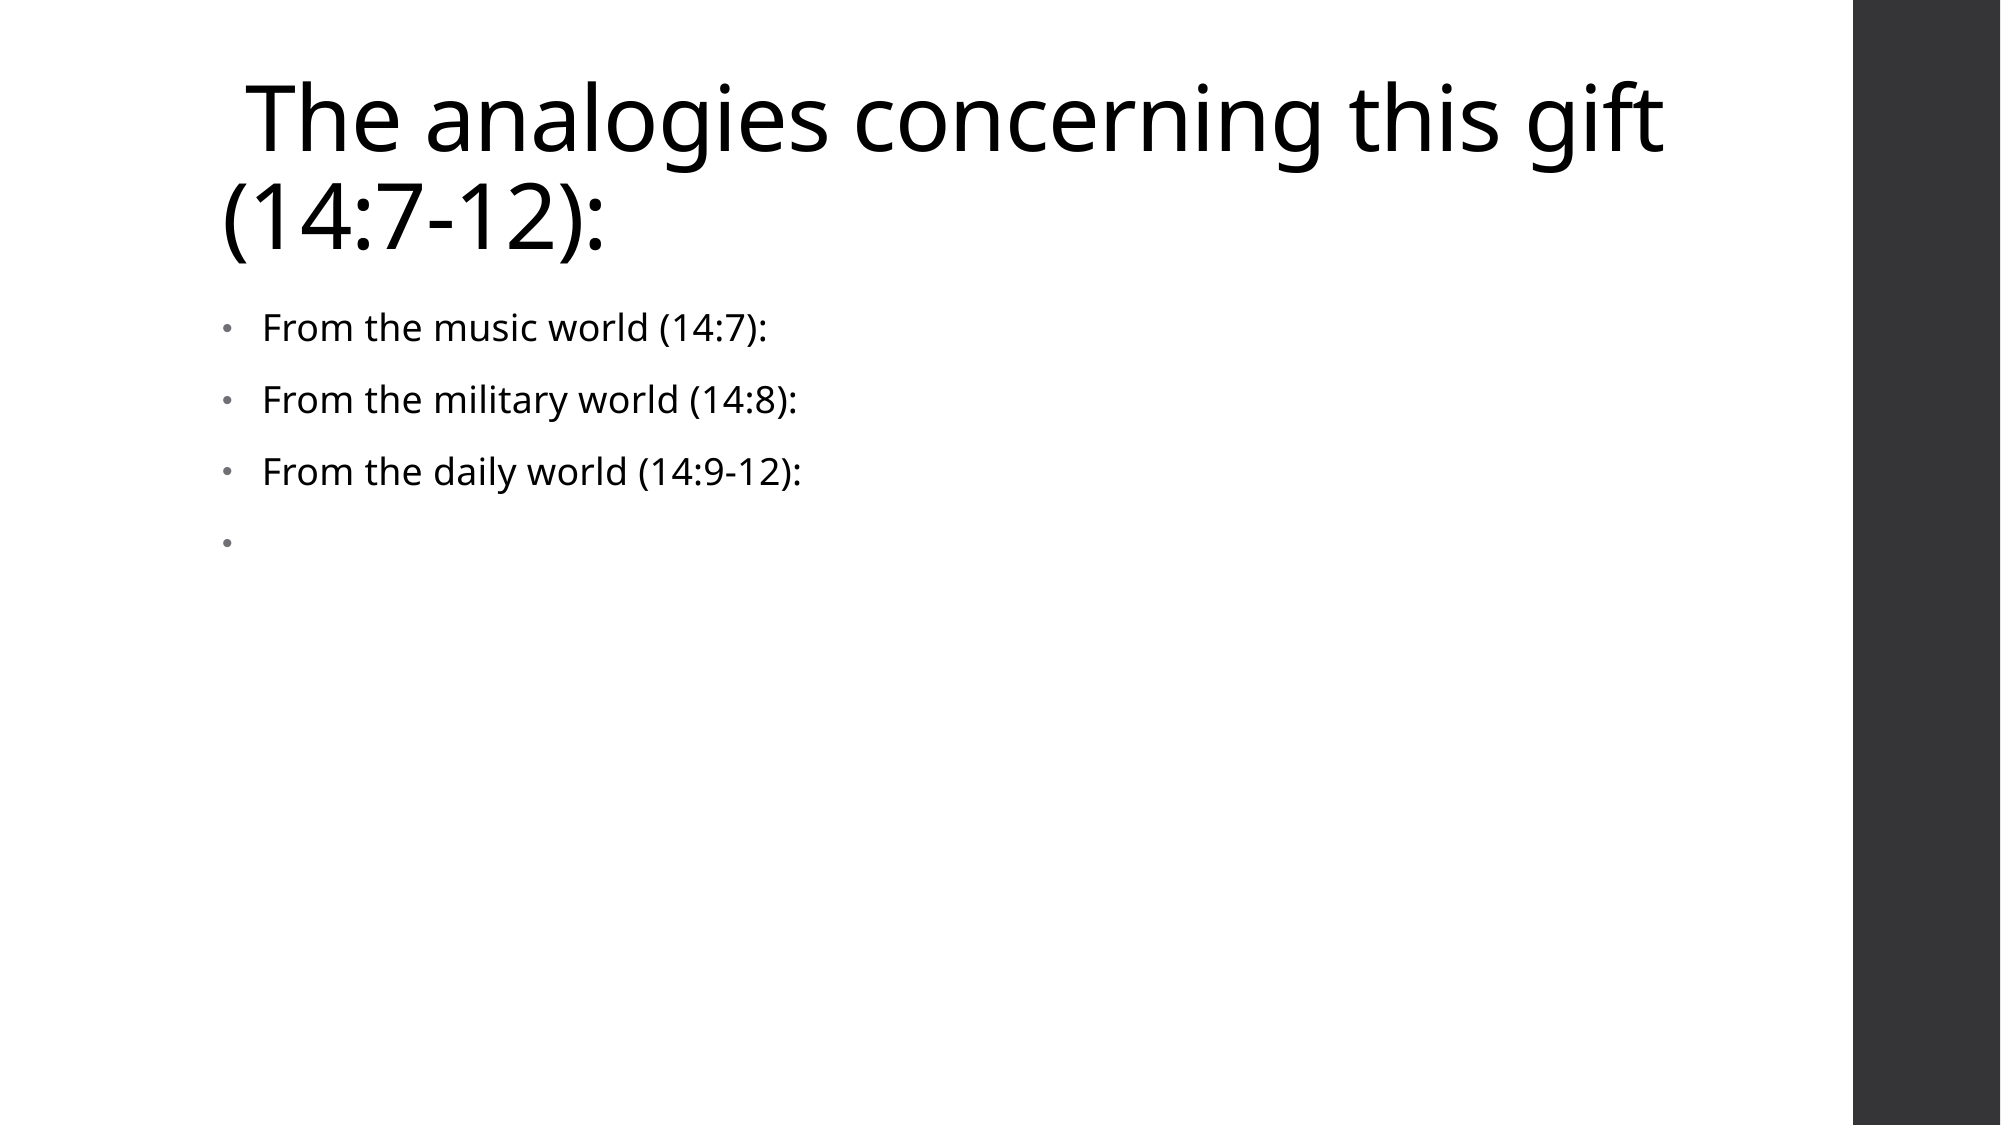

# The analogies concerning this gift (14:7-12):
 From the music world (14:7):
 From the military world (14:8):
 From the daily world (14:9-12):